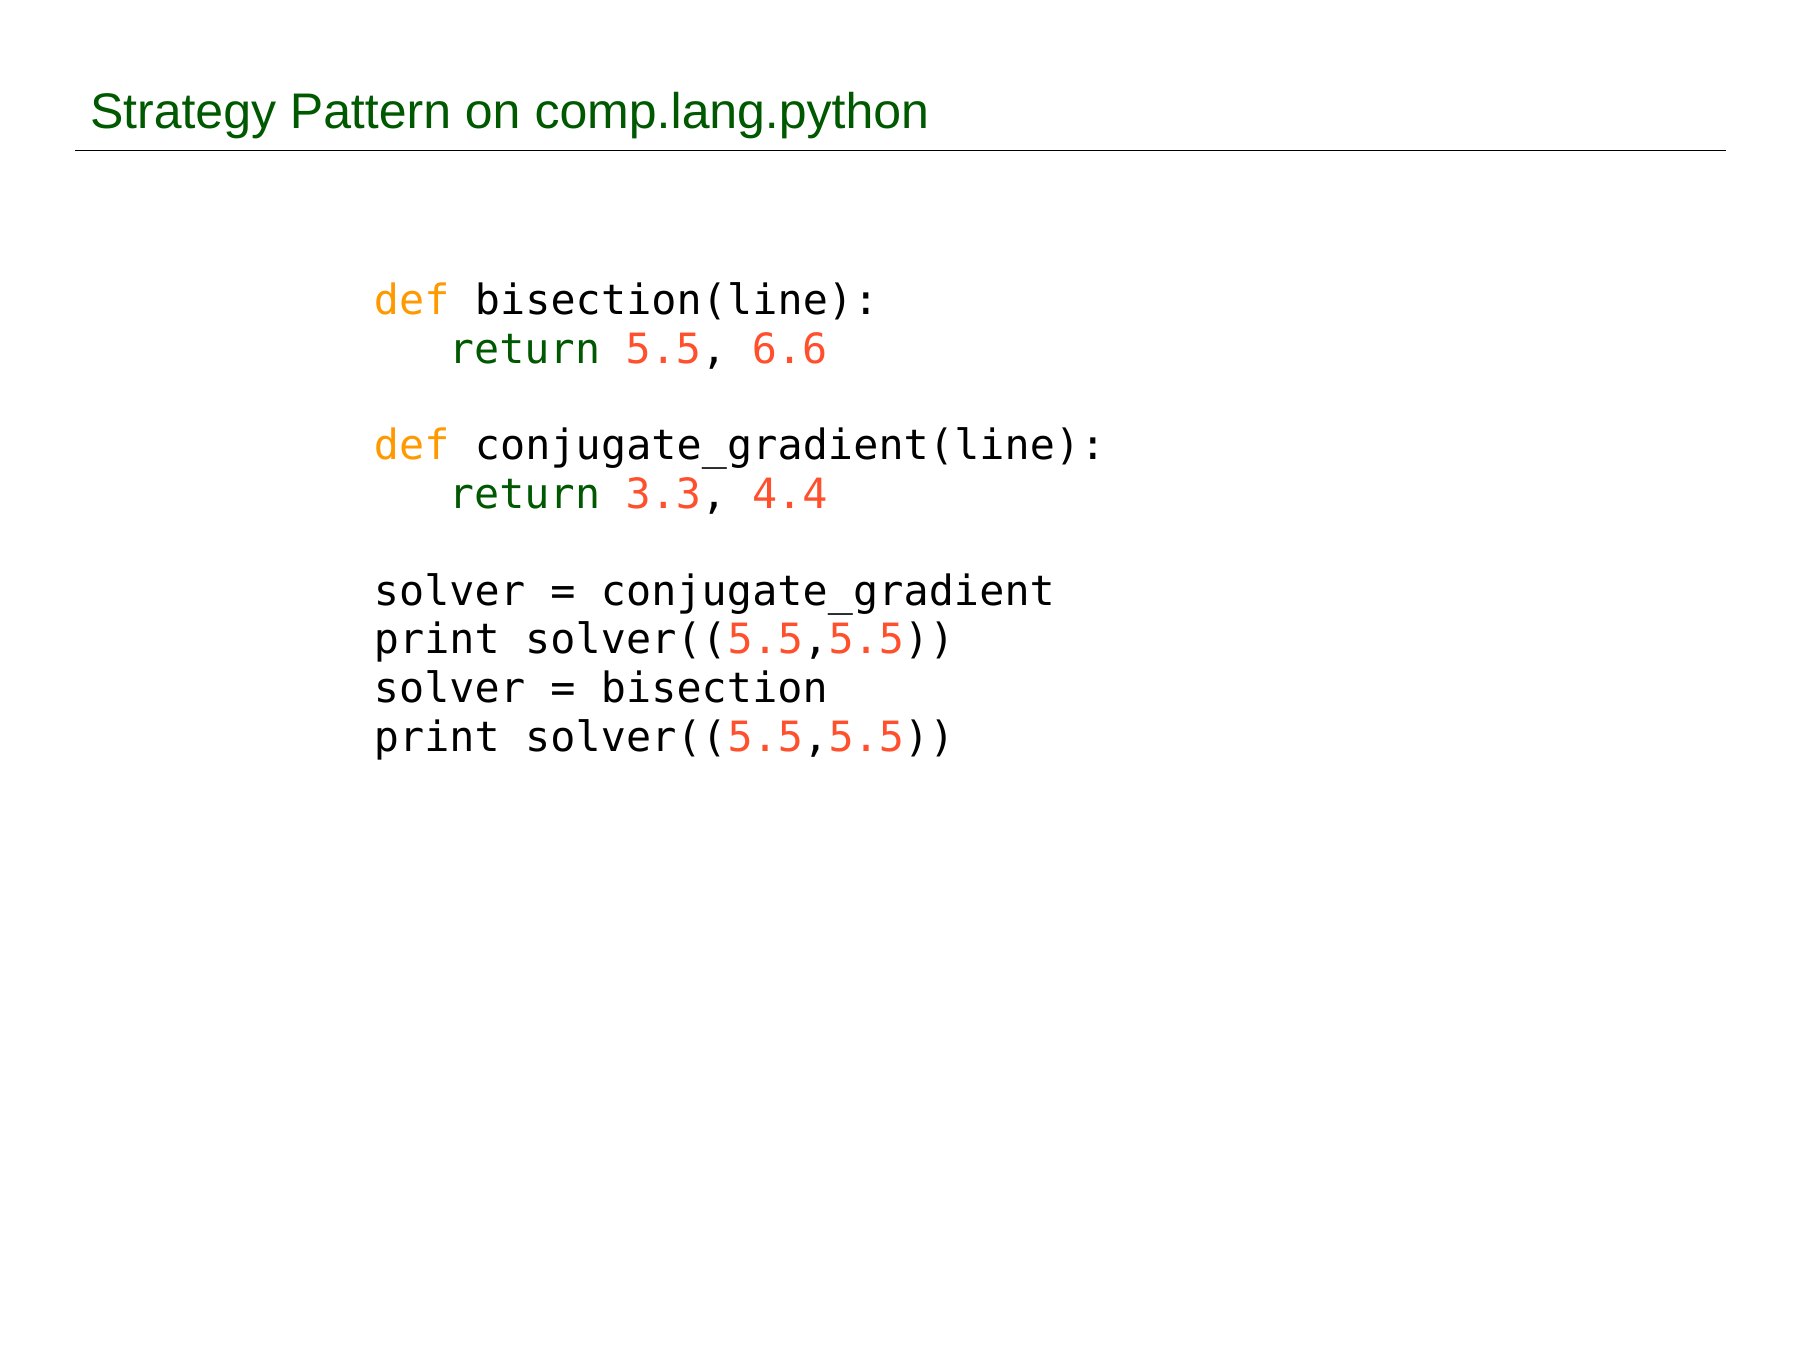

# Strategy Pattern on comp.lang.python
def bisection(line):
	return 5.5, 6.6
def conjugate_gradient(line):
	return 3.3, 4.4
solver = conjugate_gradient
print solver((5.5,5.5))
solver = bisection
print solver((5.5,5.5))